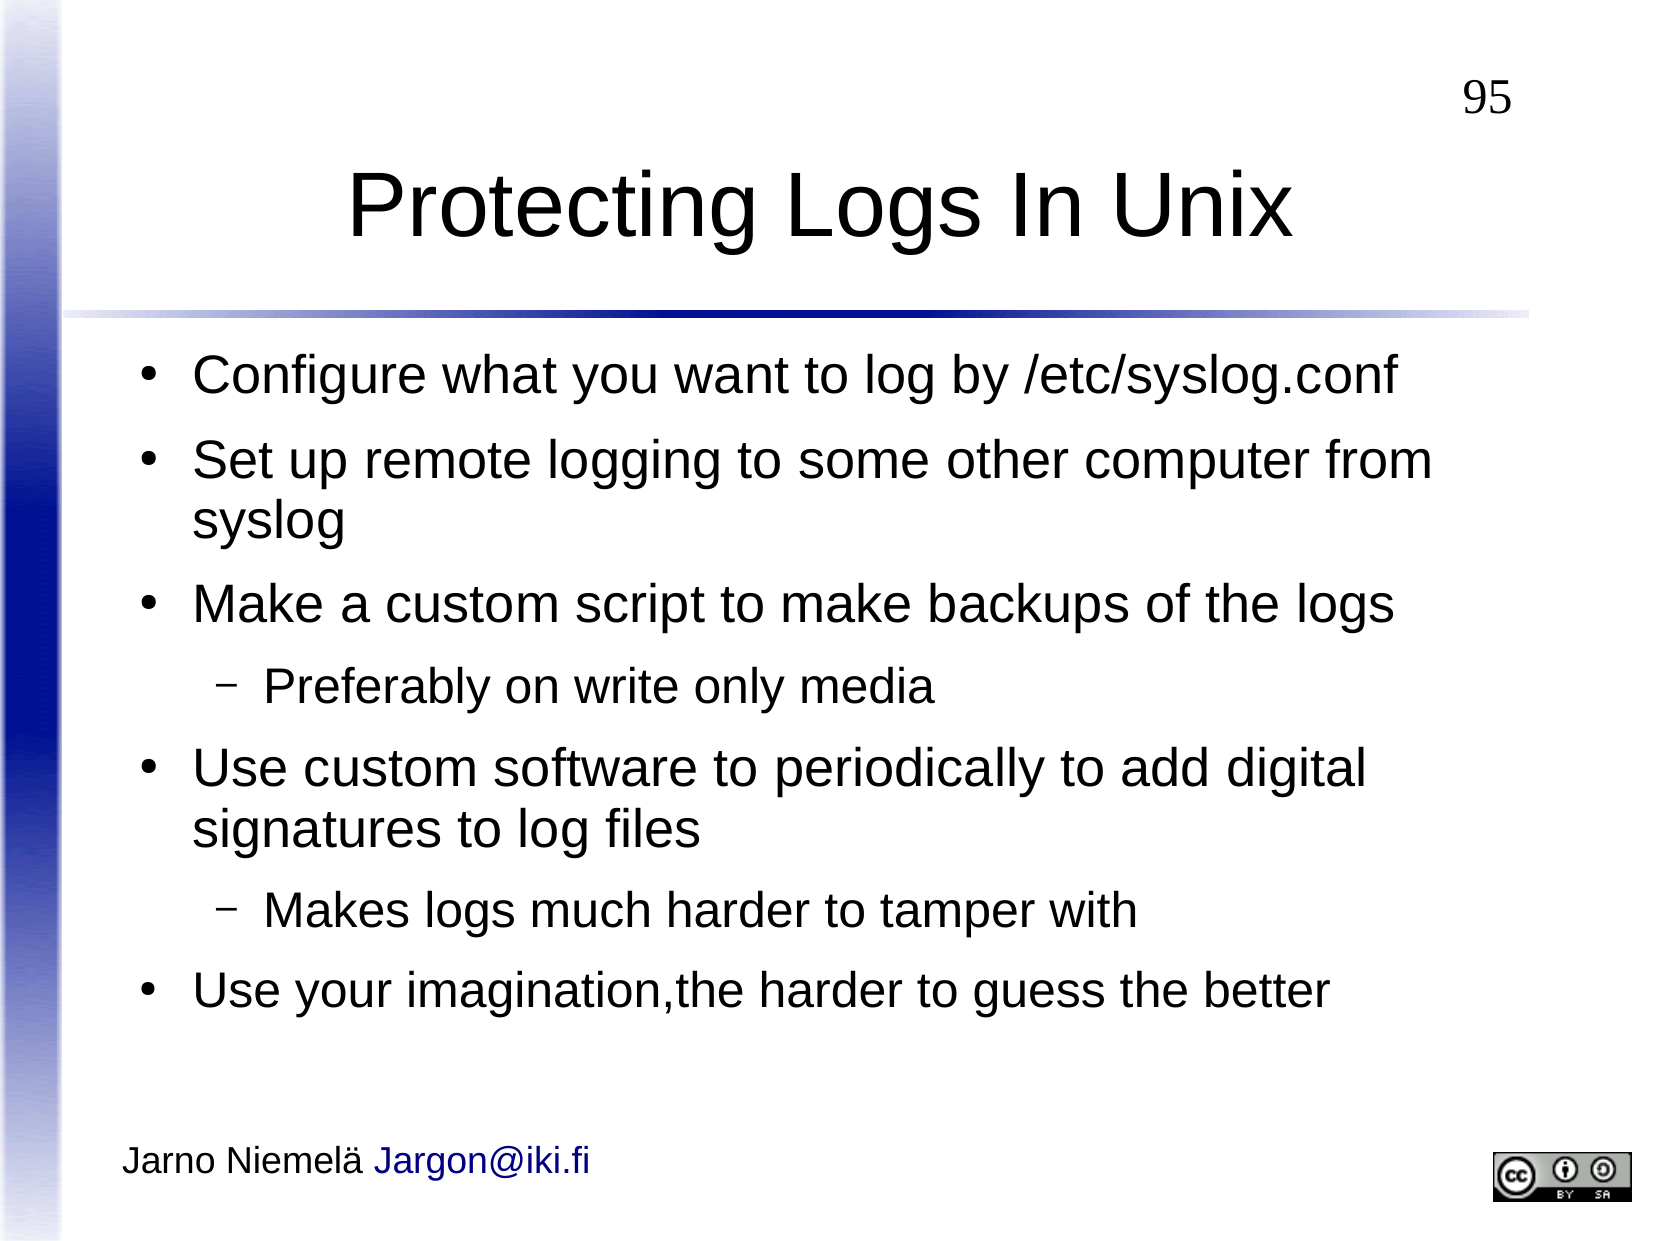

# Protecting Logs In Unix
Configure what you want to log by /etc/syslog.conf
Set up remote logging to some other computer from syslog
Make a custom script to make backups of the logs
Preferably on write only media
Use custom software to periodically to add digital signatures to log files
Makes logs much harder to tamper with
Use your imagination,the harder to guess the better